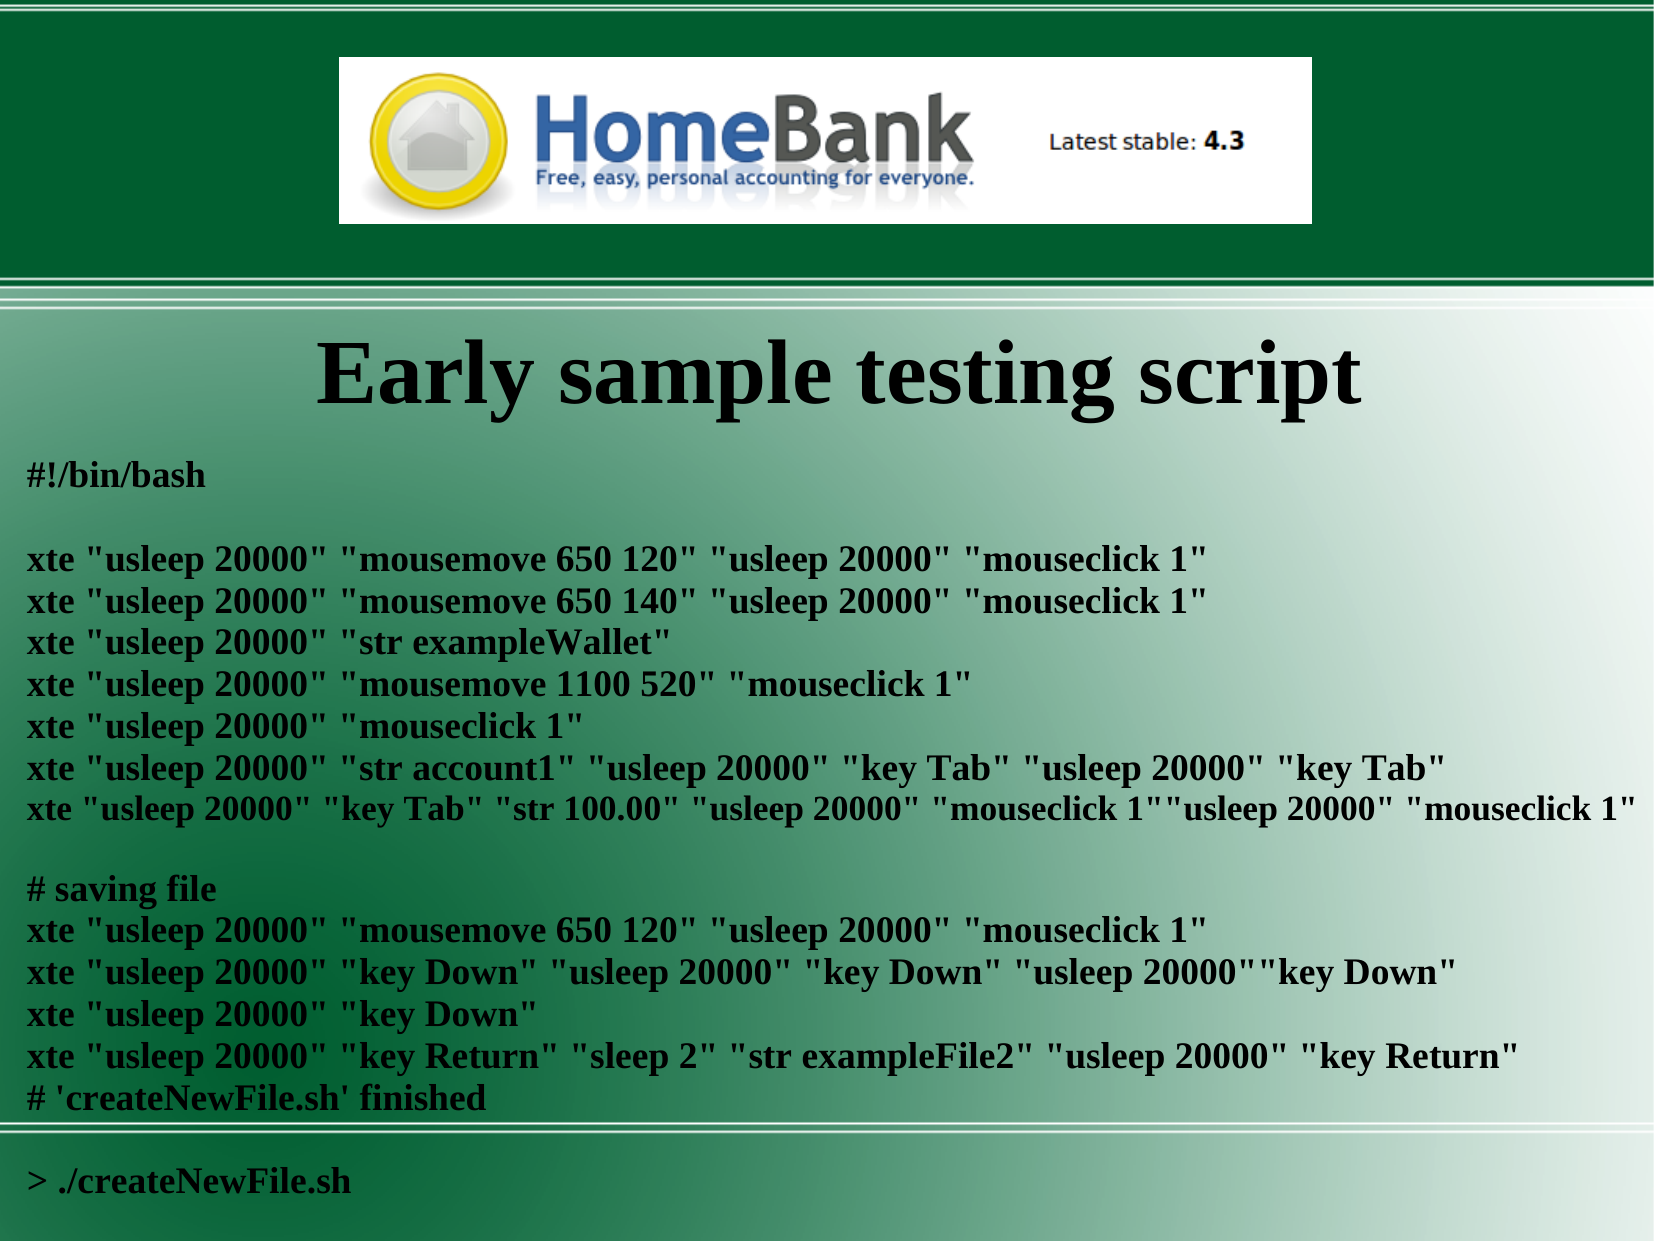

Early sample testing script
#!/bin/bash
xte "usleep 20000" "mousemove 650 120" "usleep 20000" "mouseclick 1"
xte "usleep 20000" "mousemove 650 140" "usleep 20000" "mouseclick 1"
xte "usleep 20000" "str exampleWallet"
xte "usleep 20000" "mousemove 1100 520" "mouseclick 1"
xte "usleep 20000" "mouseclick 1"
xte "usleep 20000" "str account1" "usleep 20000" "key Tab" "usleep 20000" "key Tab"
xte "usleep 20000" "key Tab" "str 100.00" "usleep 20000" "mouseclick 1""usleep 20000" "mouseclick 1"
# saving file
xte "usleep 20000" "mousemove 650 120" "usleep 20000" "mouseclick 1"
xte "usleep 20000" "key Down" "usleep 20000" "key Down" "usleep 20000""key Down"
xte "usleep 20000" "key Down"
xte "usleep 20000" "key Return" "sleep 2" "str exampleFile2" "usleep 20000" "key Return"
# 'createNewFile.sh' finished
> ./createNewFile.sh